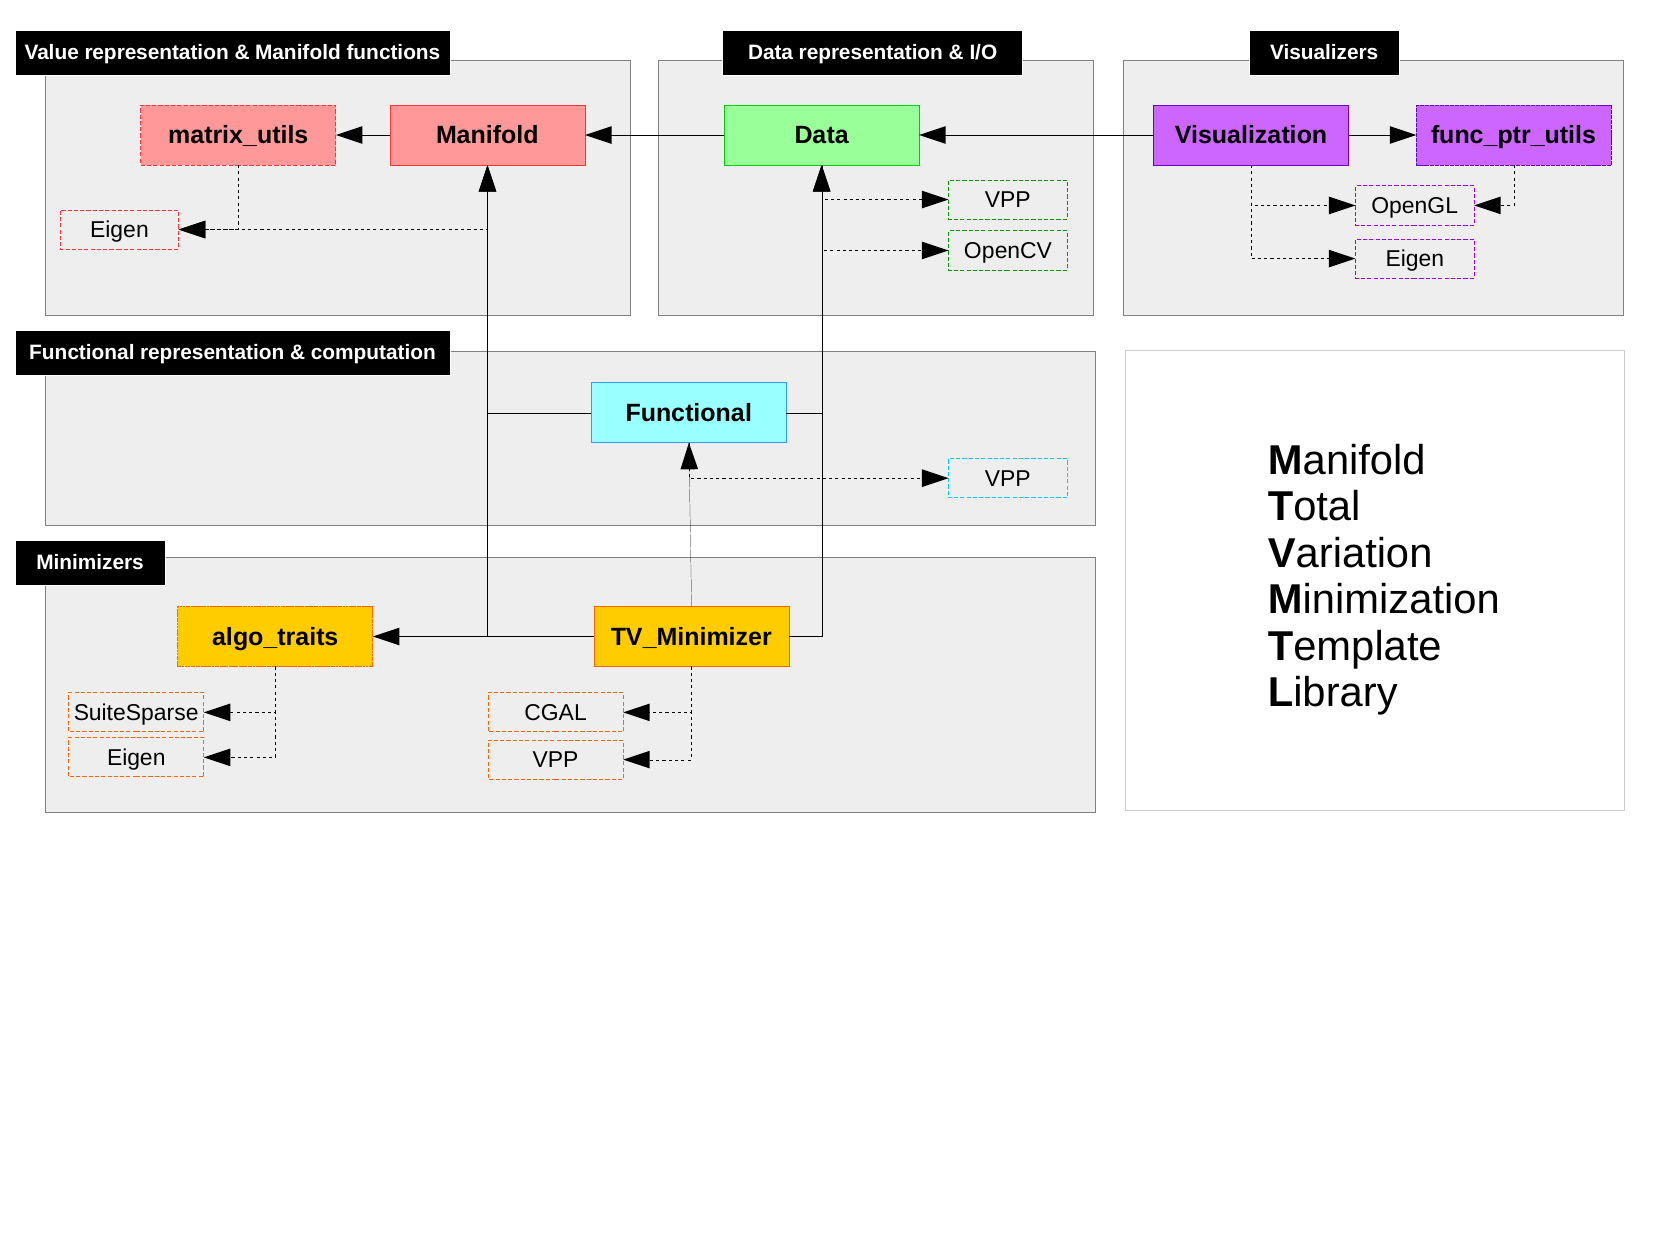

Value representation & Manifold functions
Data representation & I/O
Visualizers
matrix_utils
Manifold
Data
Visualization
func_ptr_utils
VPP
OpenGL
Eigen
OpenCV
Eigen
Functional representation & computation
Functional
Manifold
Total
Variation
Minimization
Template
Library
VPP
Minimizers
algo_traits
TV_Minimizer
SuiteSparse
CGAL
Eigen
VPP